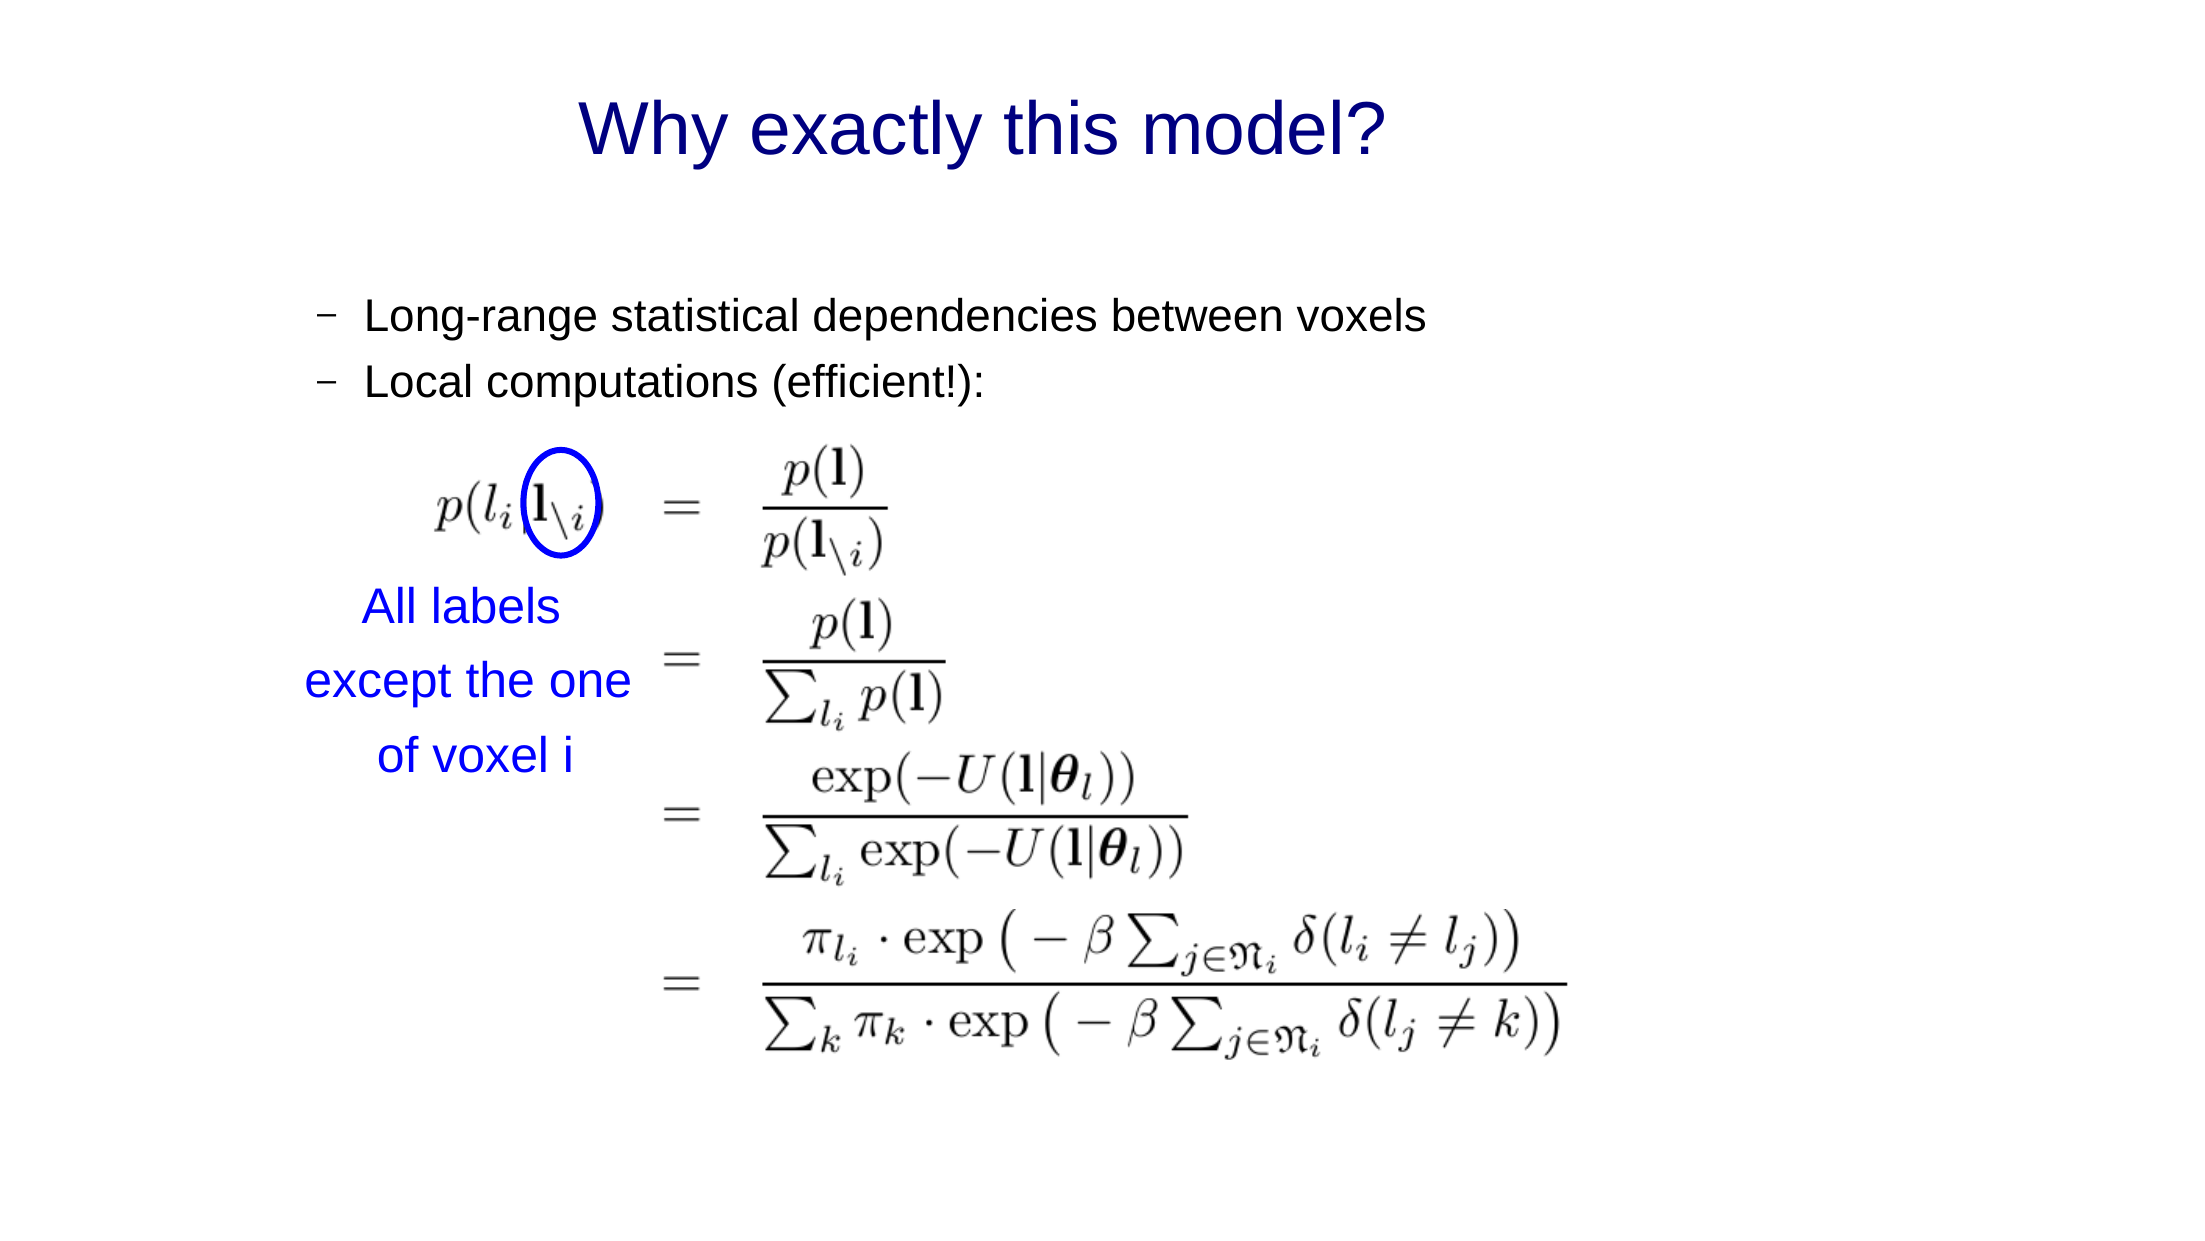

# Why exactly this model?
Long-range statistical dependencies between voxels
Local computations (efficient!):
All labels
except the one
 of voxel i